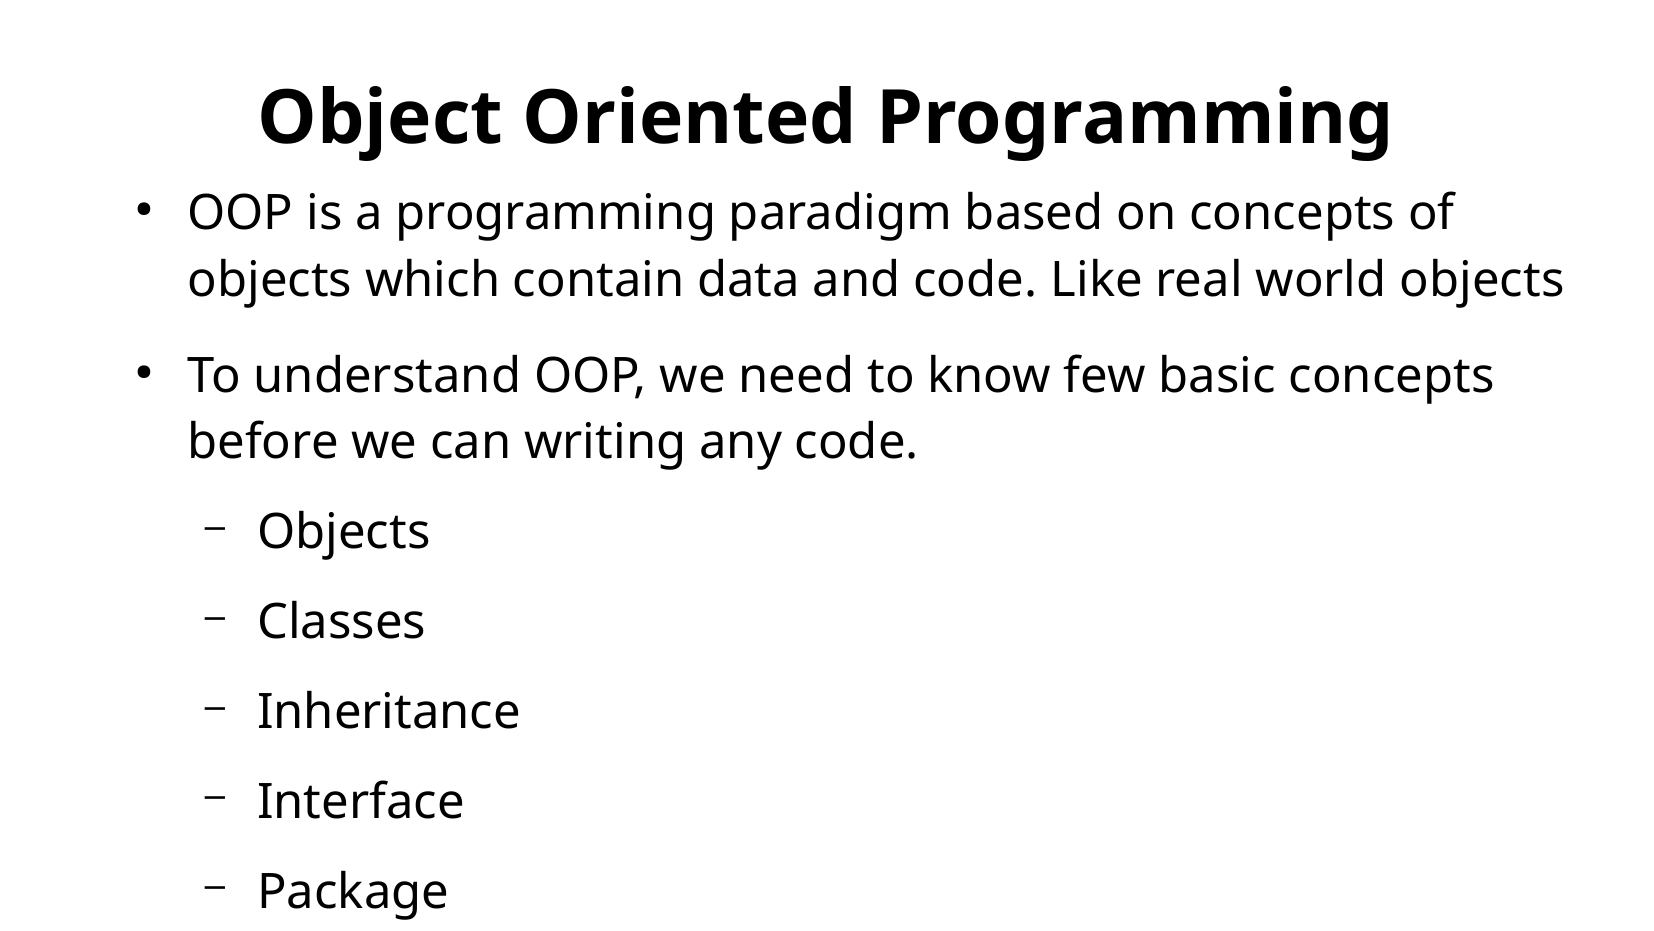

# Object Oriented Programming
OOP is a programming paradigm based on concepts of objects which contain data and code. Like real world objects
To understand OOP, we need to know few basic concepts before we can writing any code.
Objects
Classes
Inheritance
Interface
Package